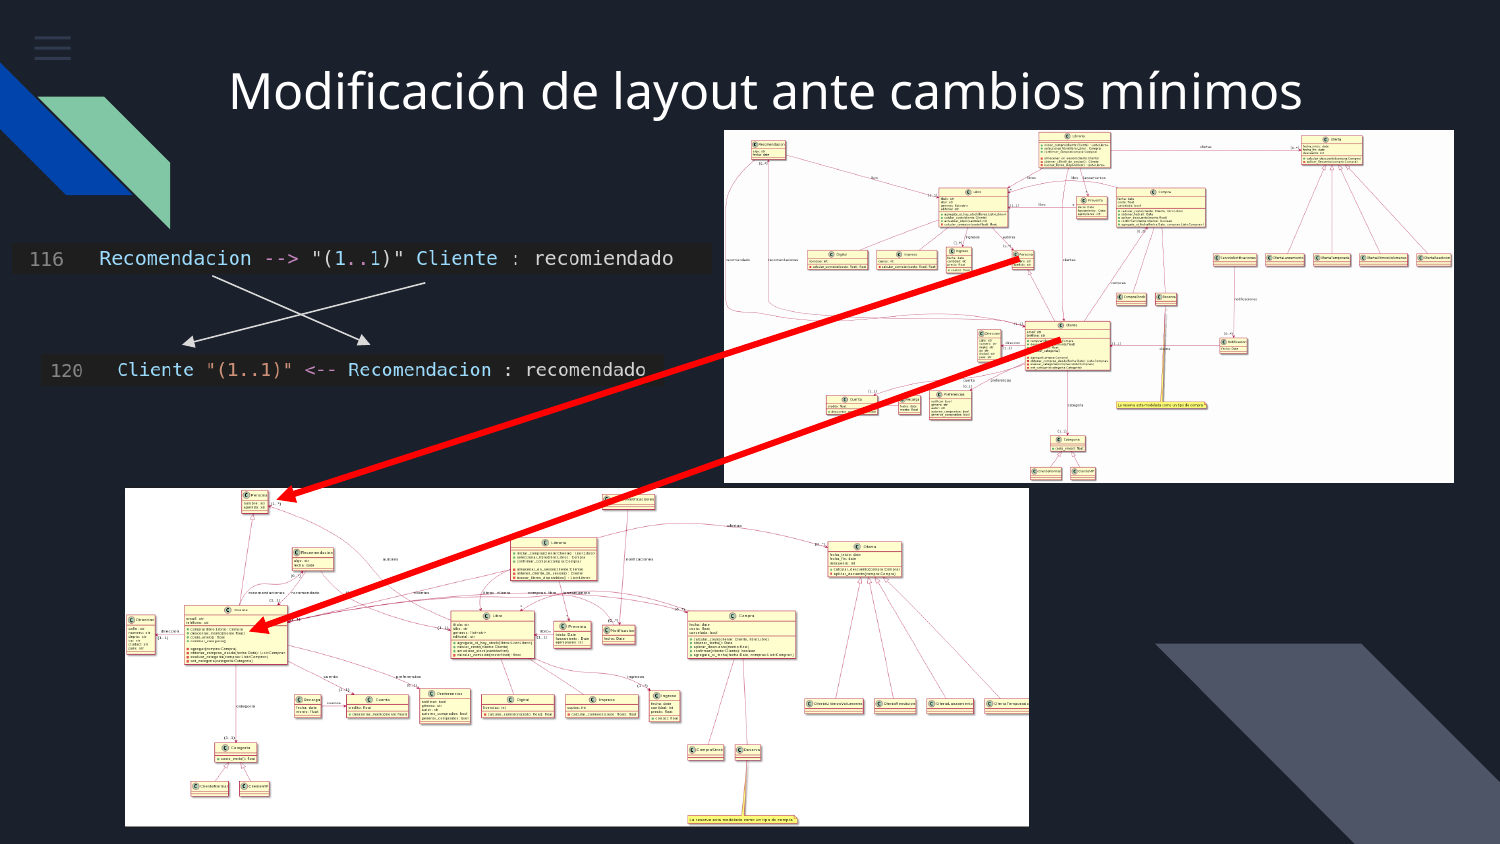

# Modificación de layout ante cambios mínimos